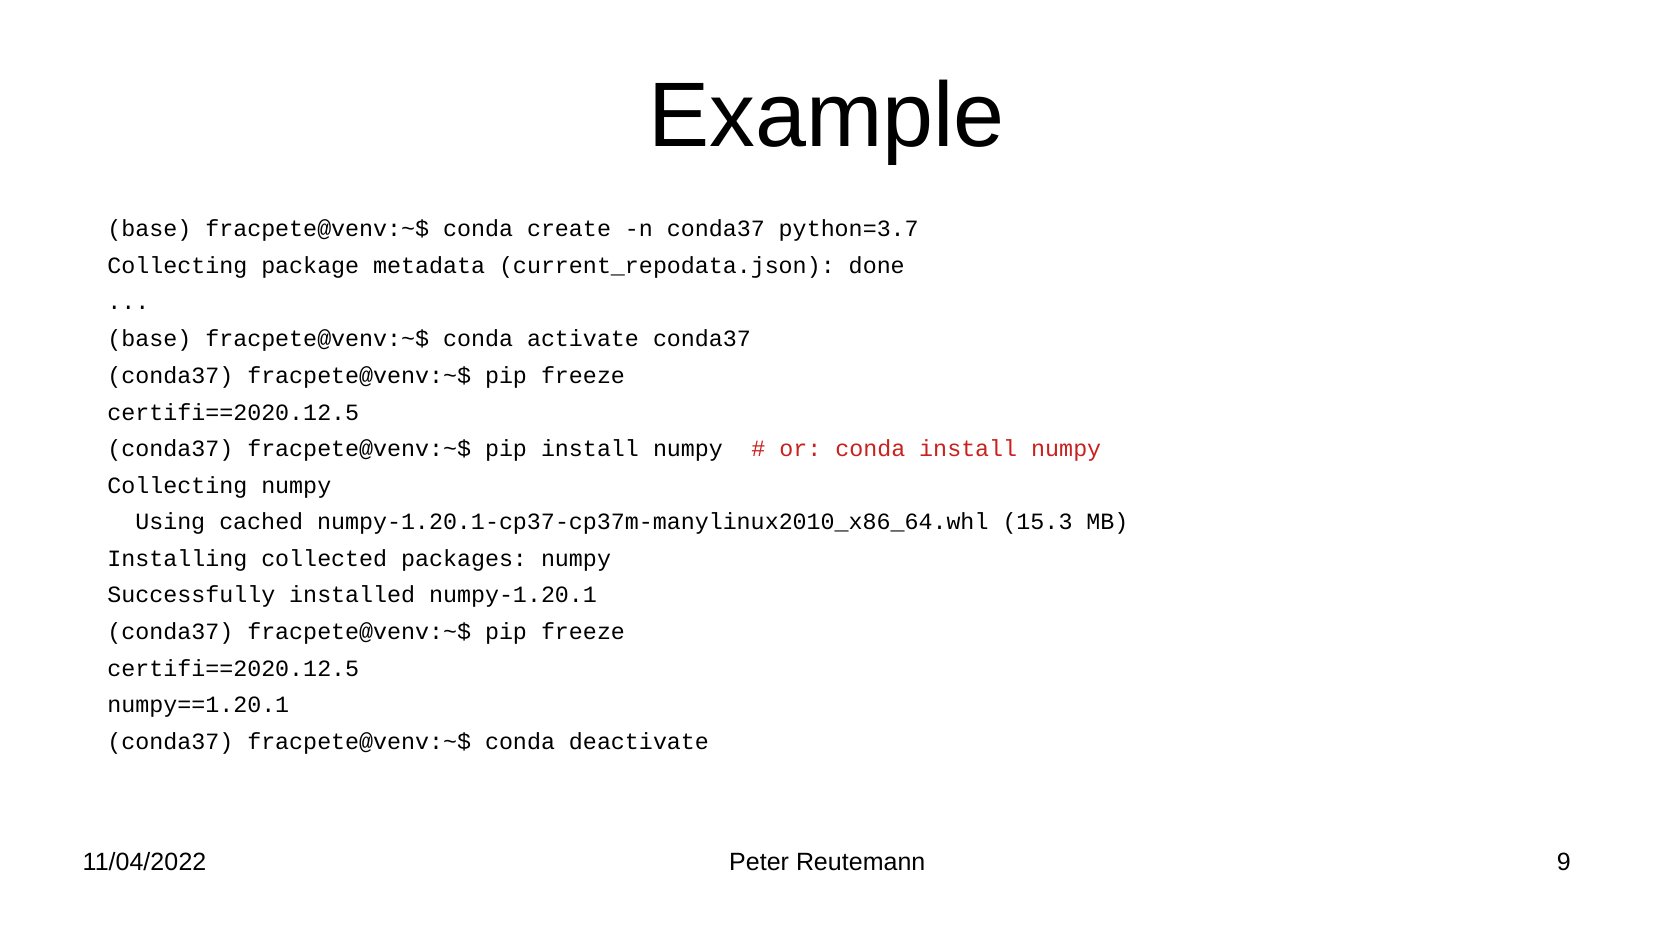

# Example
(base) fracpete@venv:~$ conda create -n conda37 python=3.7
Collecting package metadata (current_repodata.json): done
...
(base) fracpete@venv:~$ conda activate conda37
(conda37) fracpete@venv:~$ pip freeze
certifi==2020.12.5
(conda37) fracpete@venv:~$ pip install numpy # or: conda install numpy
Collecting numpy
 Using cached numpy-1.20.1-cp37-cp37m-manylinux2010_x86_64.whl (15.3 MB)
Installing collected packages: numpy
Successfully installed numpy-1.20.1
(conda37) fracpete@venv:~$ pip freeze
certifi==2020.12.5
numpy==1.20.1
(conda37) fracpete@venv:~$ conda deactivate
11/04/2022
Peter Reutemann
9